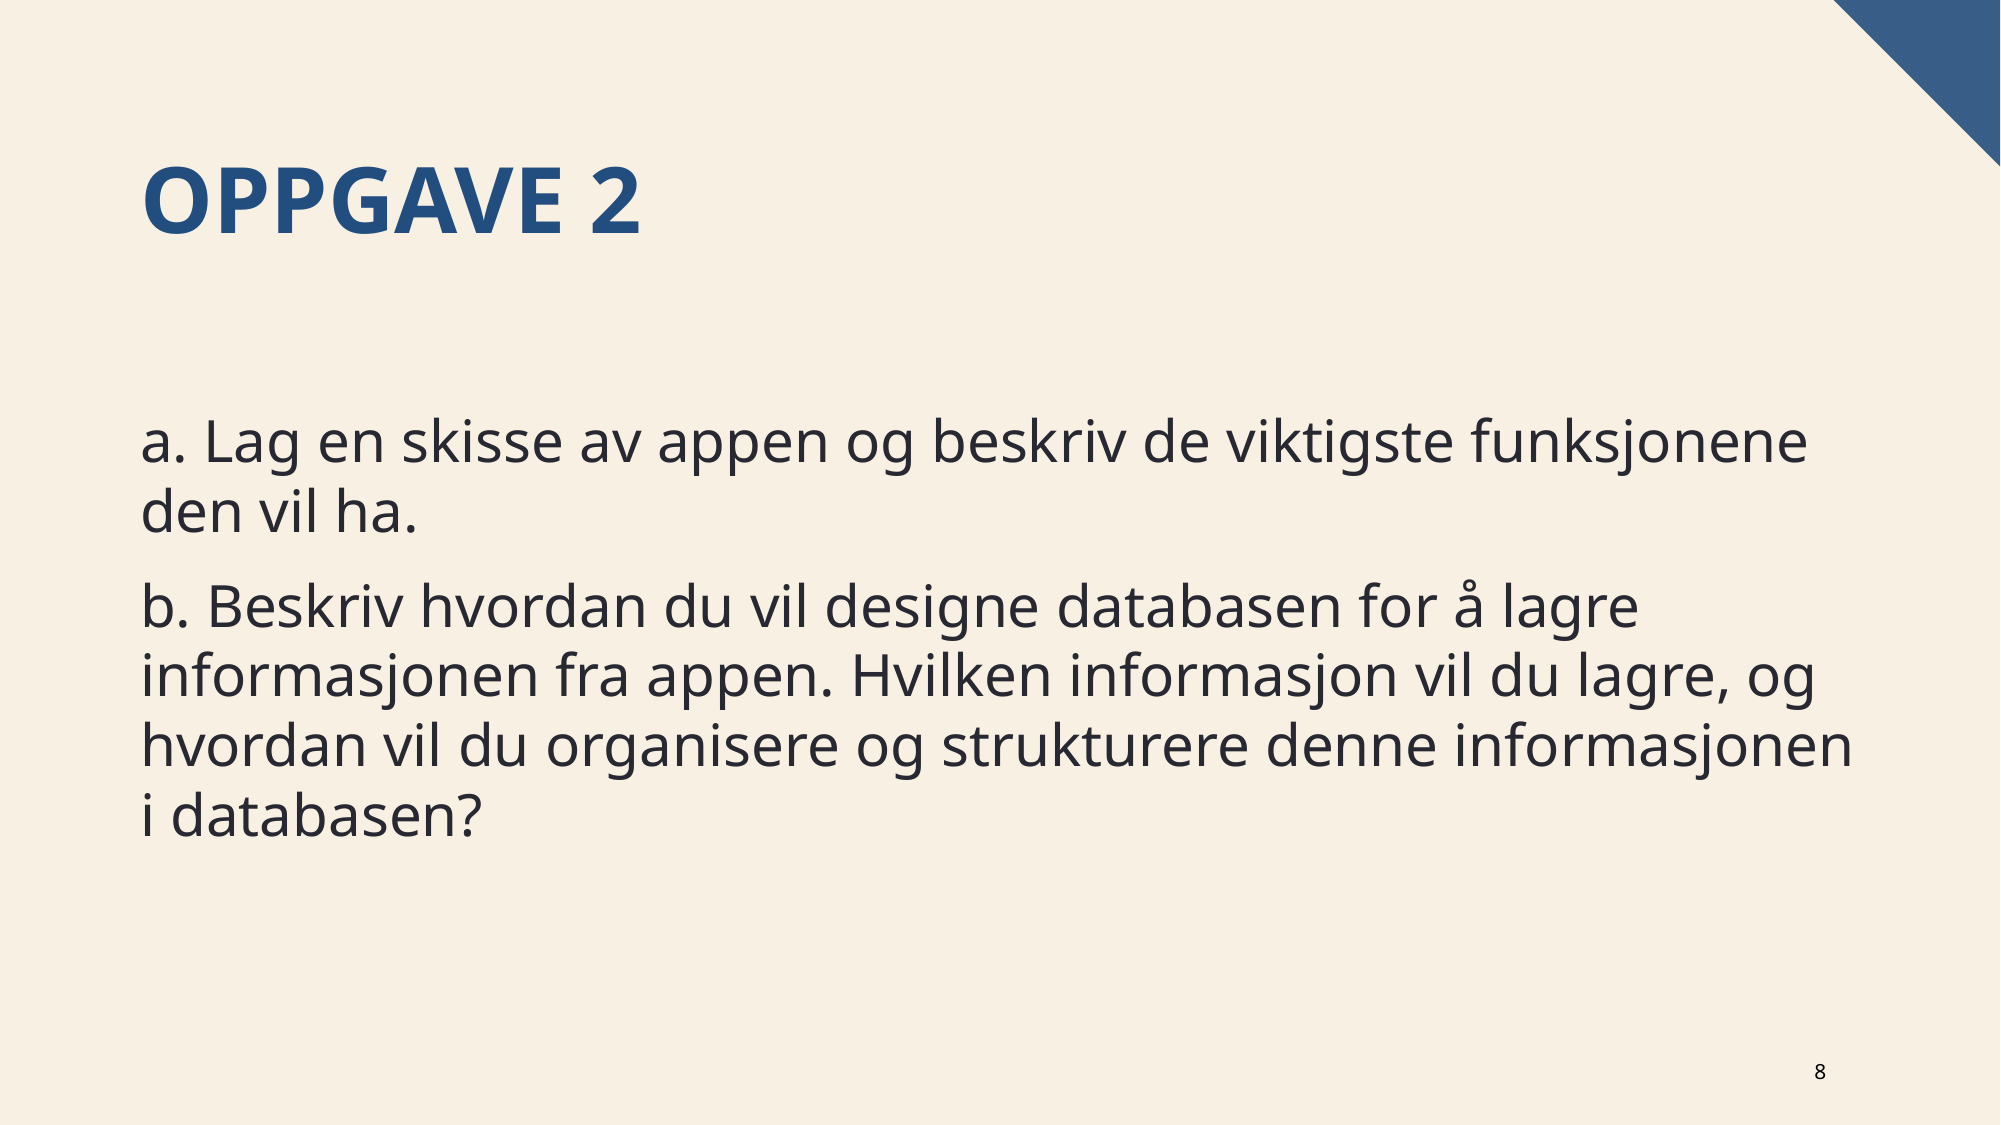

# Oppgave 2
a. Lag en skisse av appen og beskriv de viktigste funksjonene den vil ha.
b. Beskriv hvordan du vil designe databasen for å lagre informasjonen fra appen. Hvilken informasjon vil du lagre, og hvordan vil du organisere og strukturere denne informasjonen i databasen?